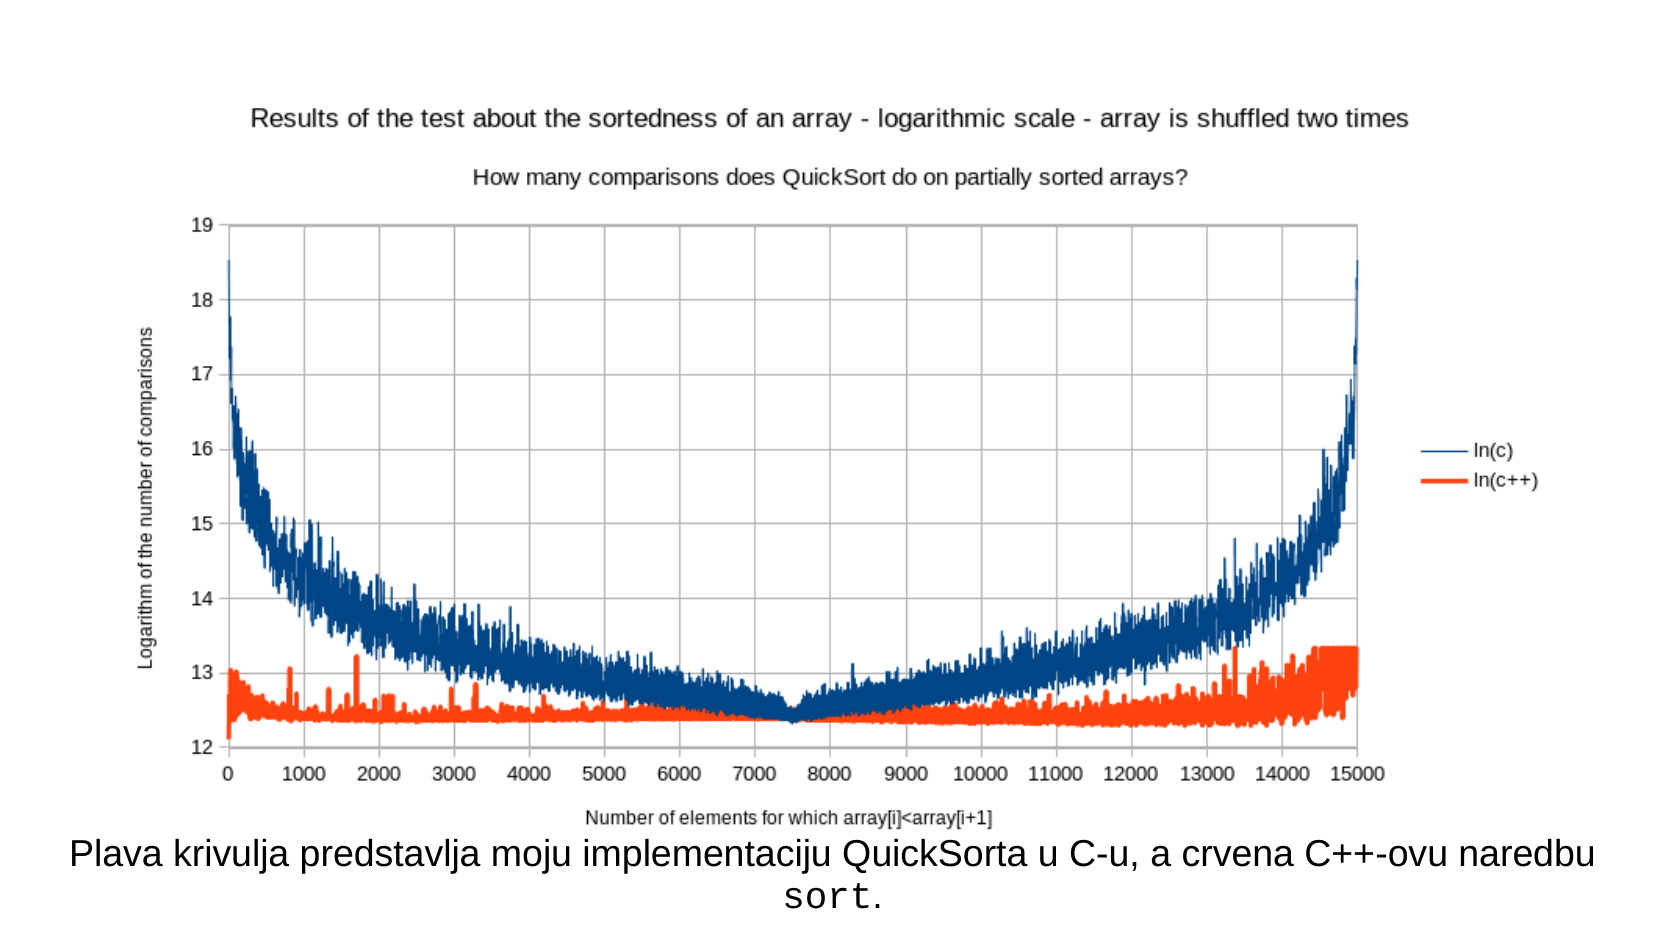

Plava krivulja predstavlja moju implementaciju QuickSorta u C-u, a crvena C++-ovu naredbu
sort.